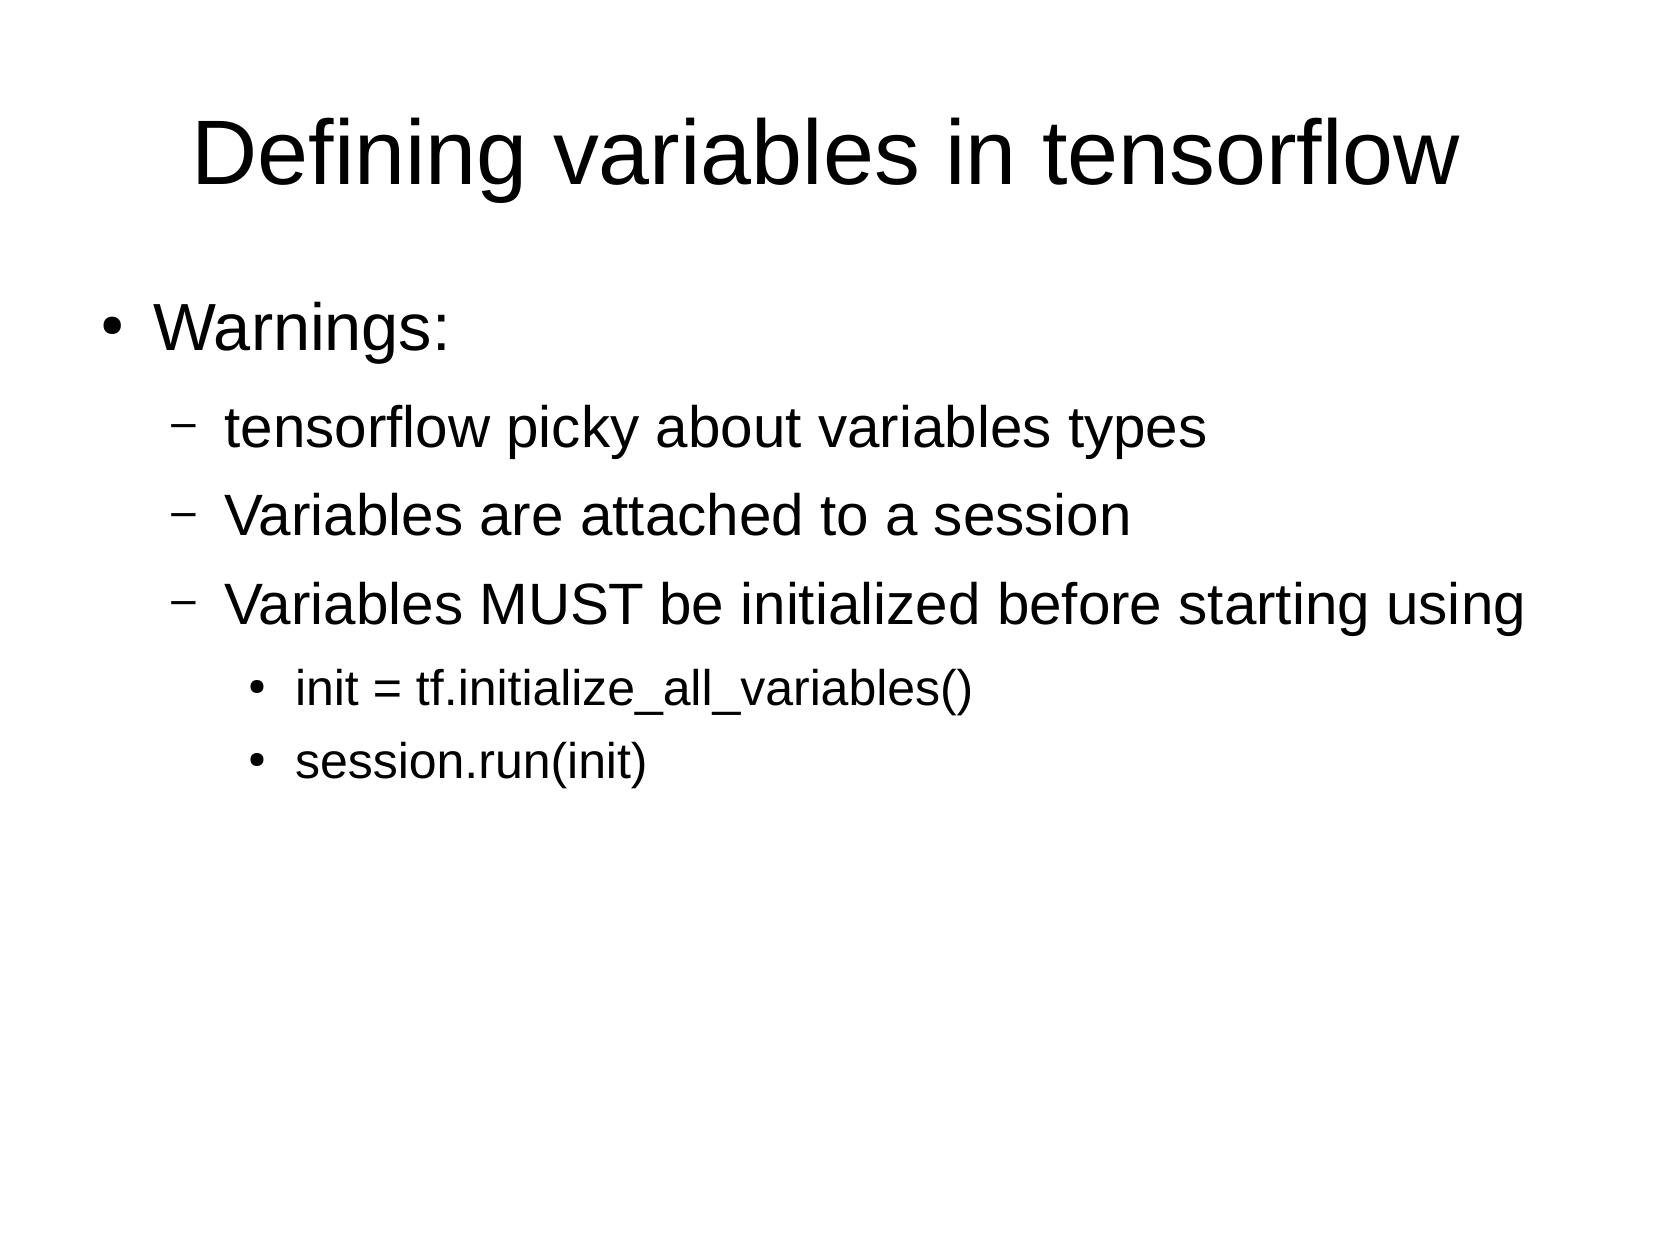

# Defining variables in tensorflow
Warnings:
tensorflow picky about variables types
Variables are attached to a session
Variables MUST be initialized before starting using
init = tf.initialize_all_variables()
session.run(init)